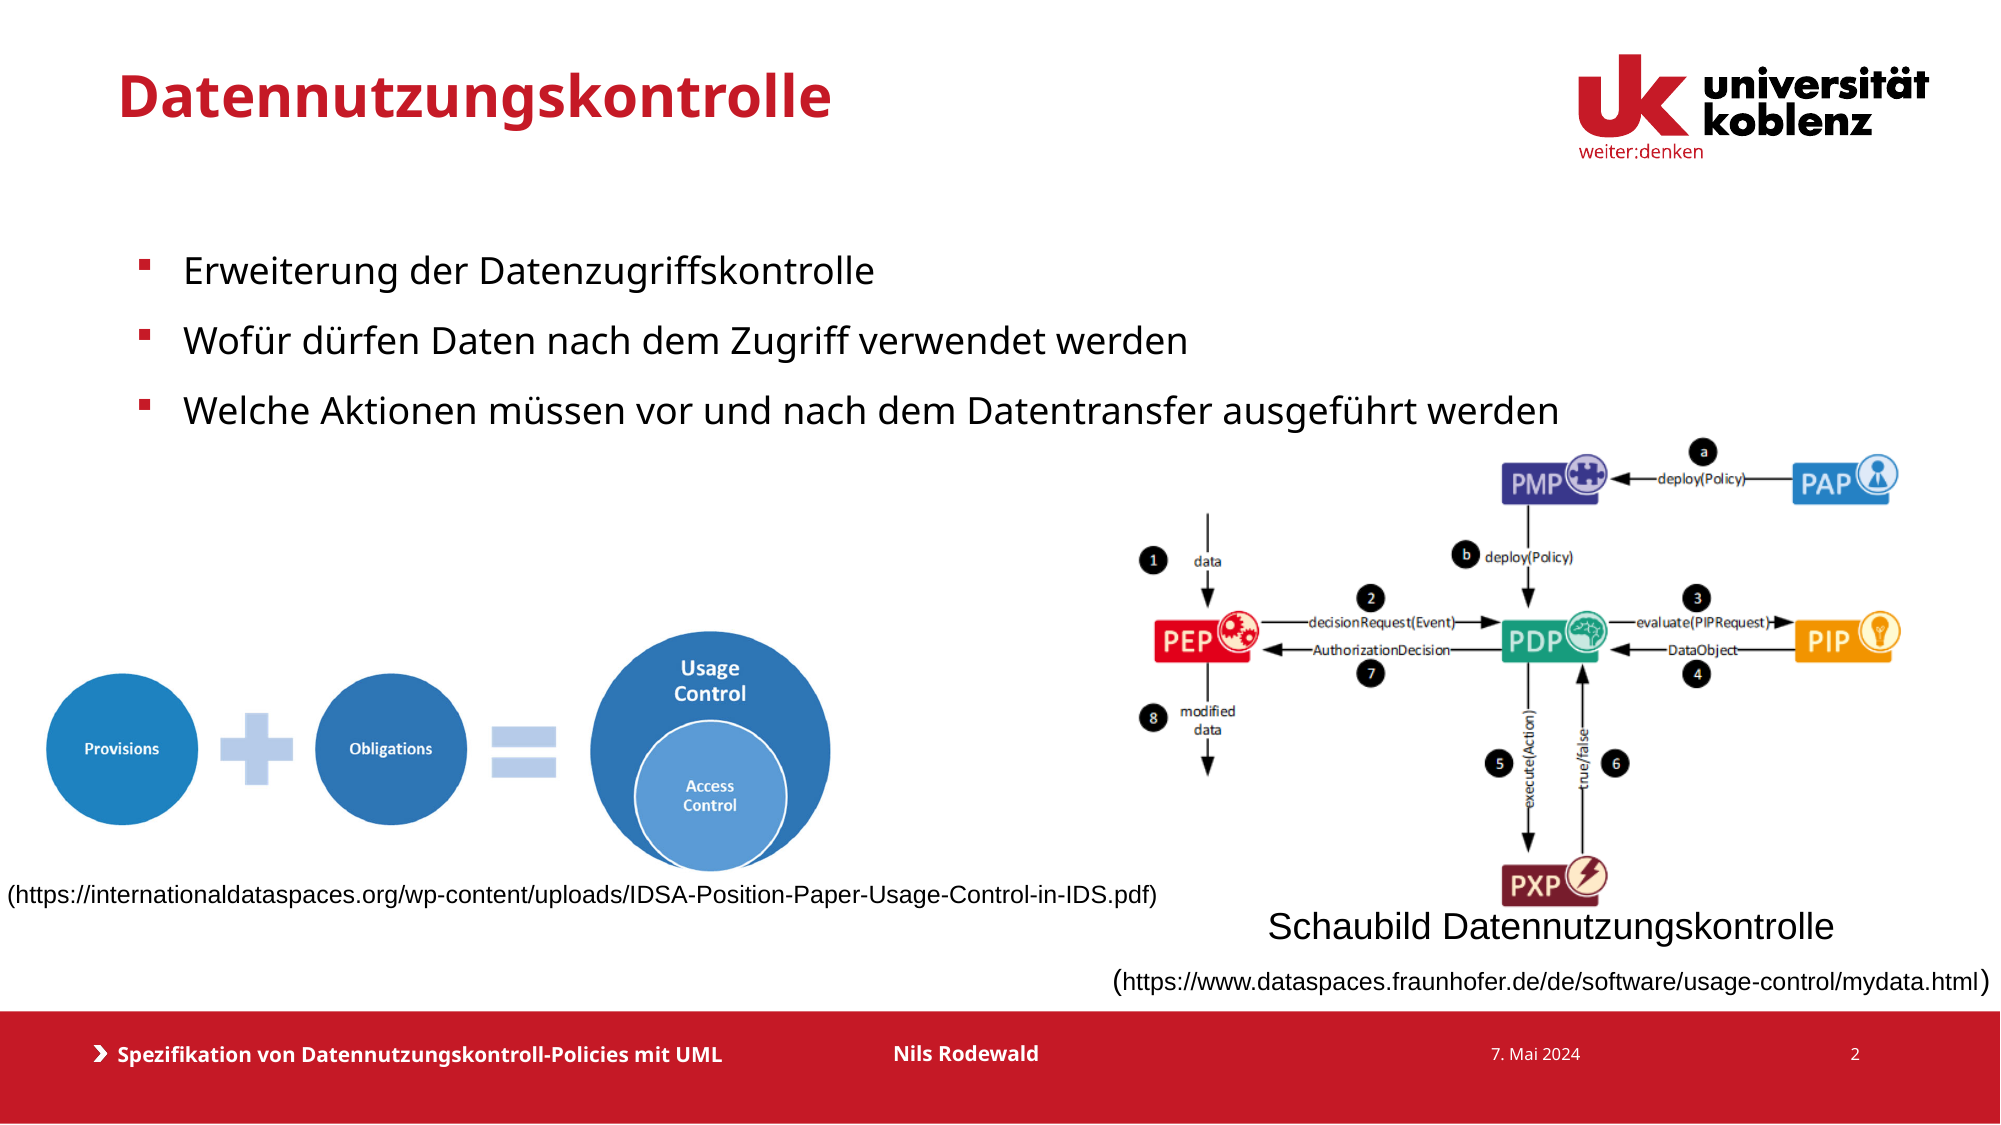

# Datennutzungskontrolle
Erweiterung der Datenzugriffskontrolle
Wofür dürfen Daten nach dem Zugriff verwendet werden
Welche Aktionen müssen vor und nach dem Datentransfer ausgeführt werden
(https://internationaldataspaces.org/wp-content/uploads/IDSA-Position-Paper-Usage-Control-in-IDS.pdf)
Schaubild Datennutzungskontrolle
(https://www.dataspaces.fraunhofer.de/de/software/usage-control/mydata.html)